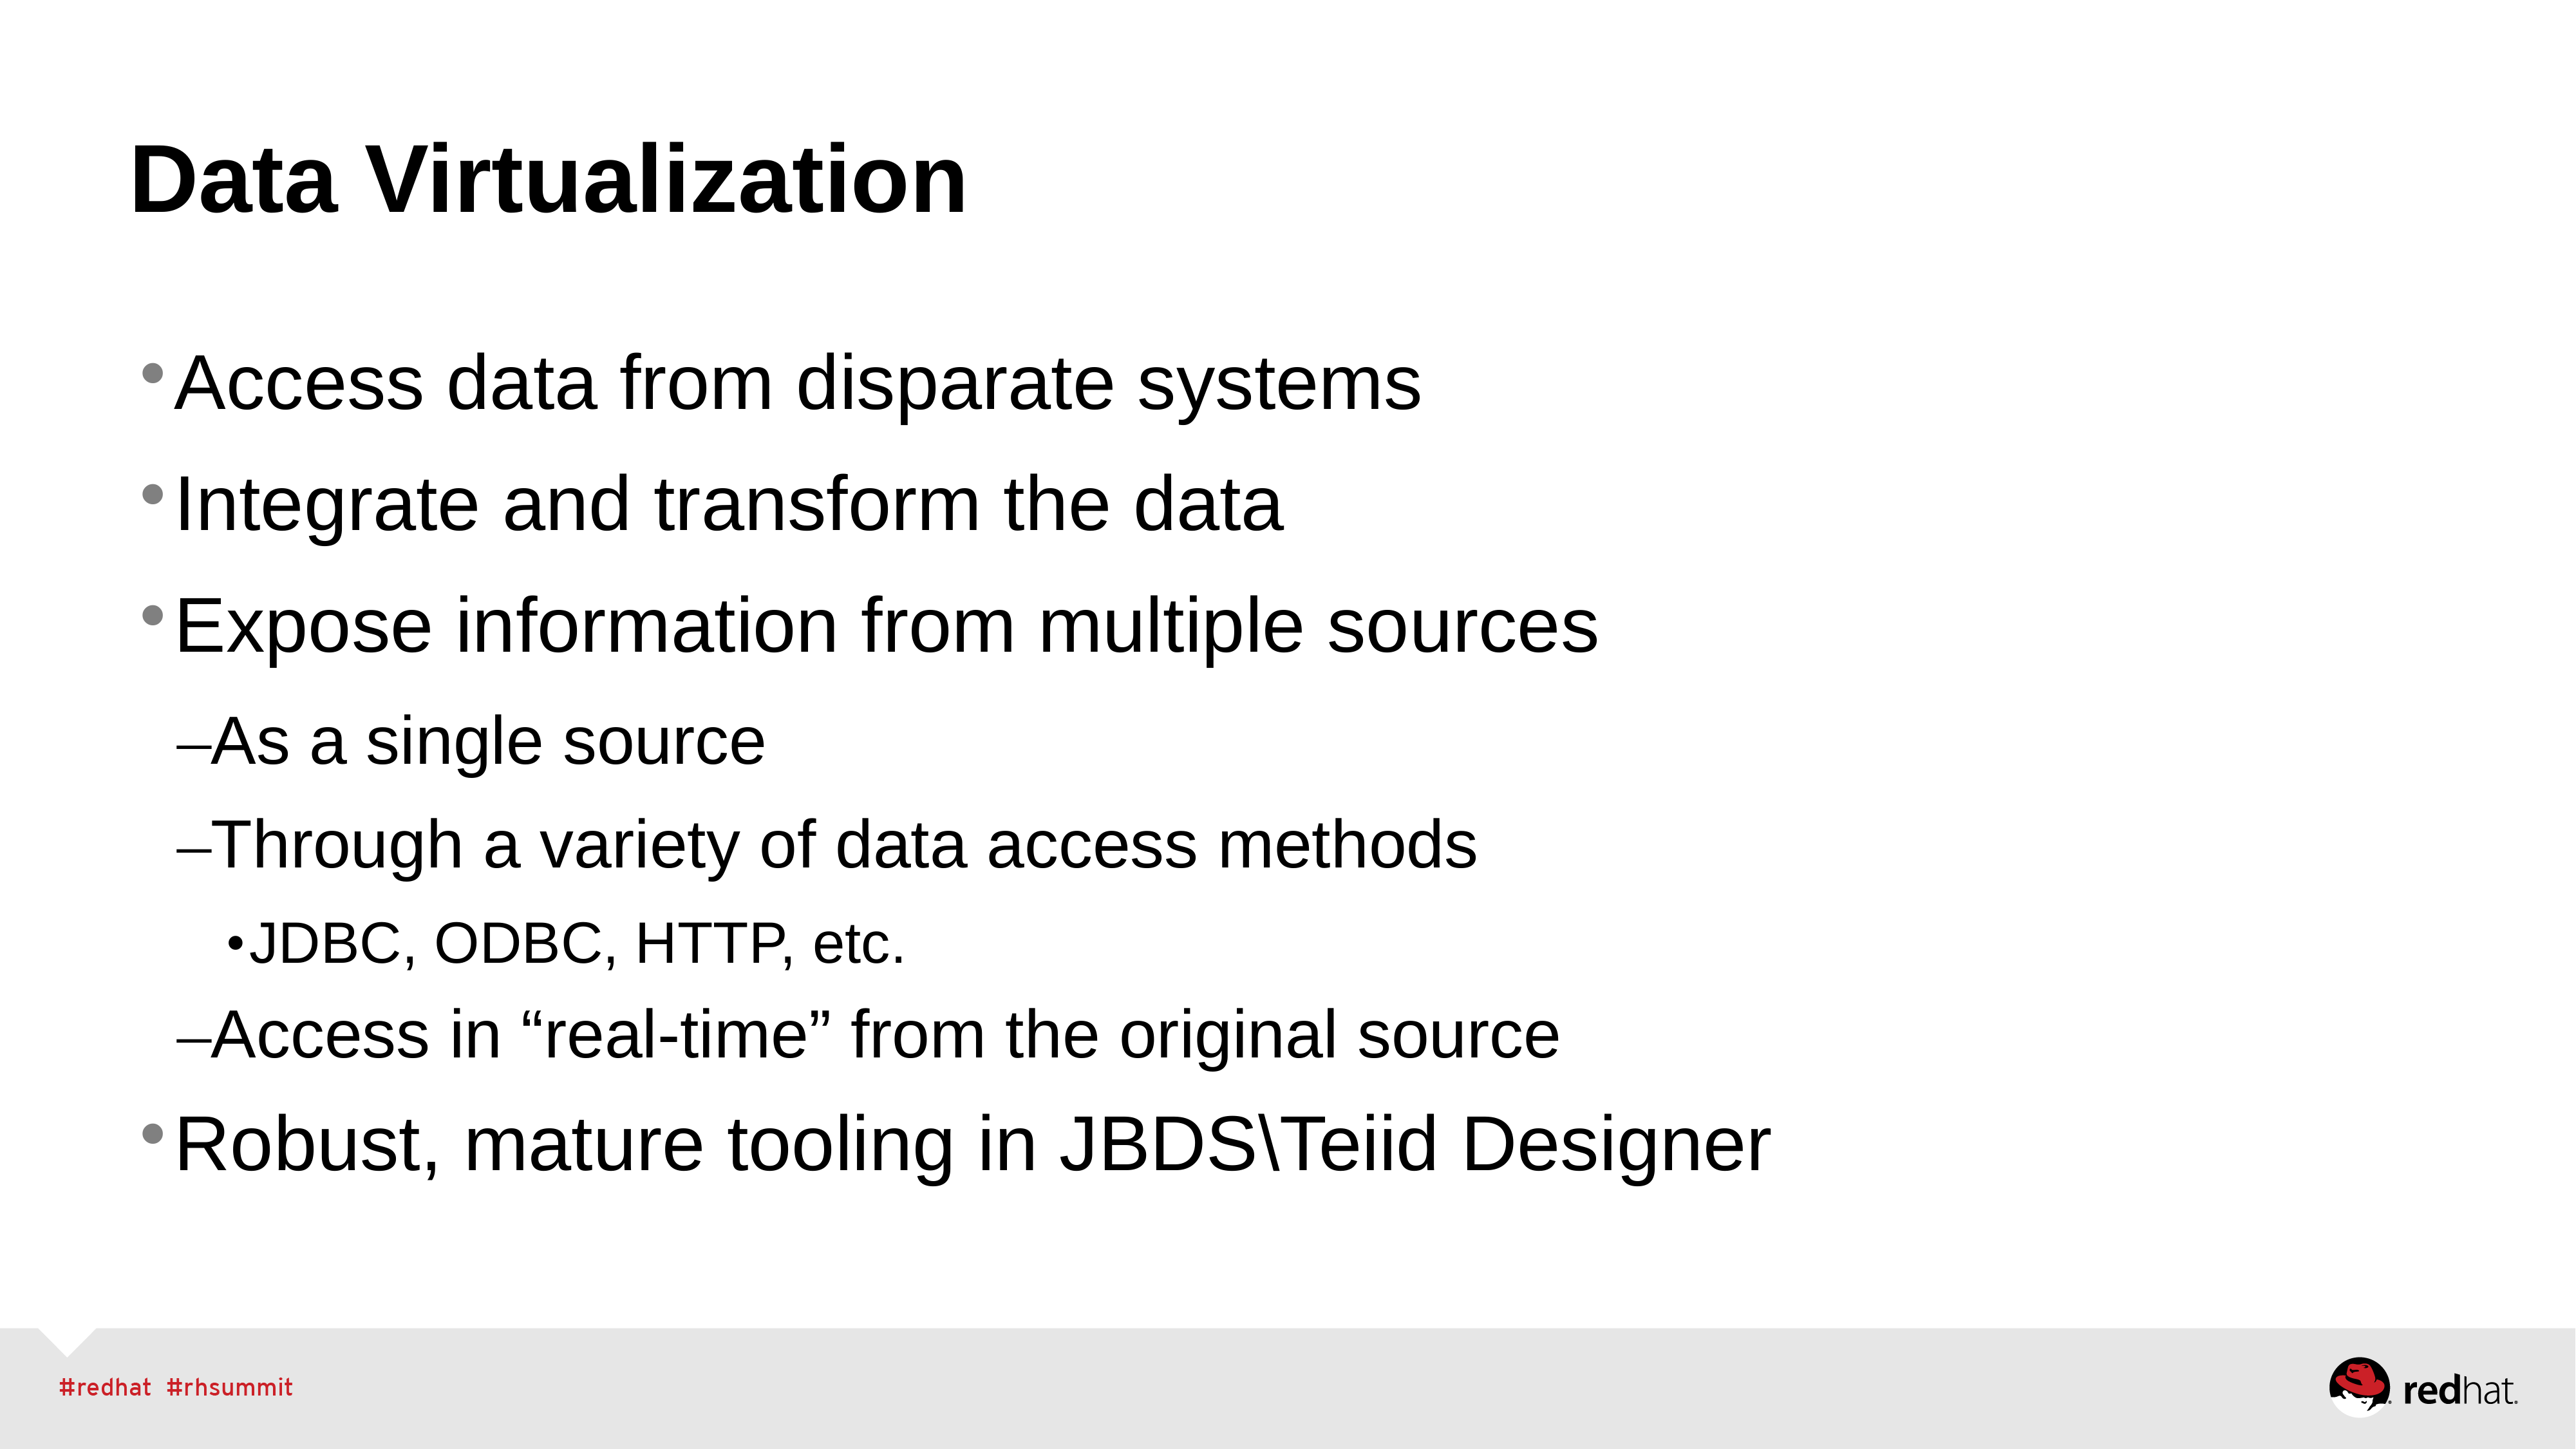

# Data Virtualization
Access data from disparate systems
Integrate and transform the data
Expose information from multiple sources
As a single source
Through a variety of data access methods
JDBC, ODBC, HTTP, etc.
Access in “real-time” from the original source
Robust, mature tooling in JBDS\Teiid Designer